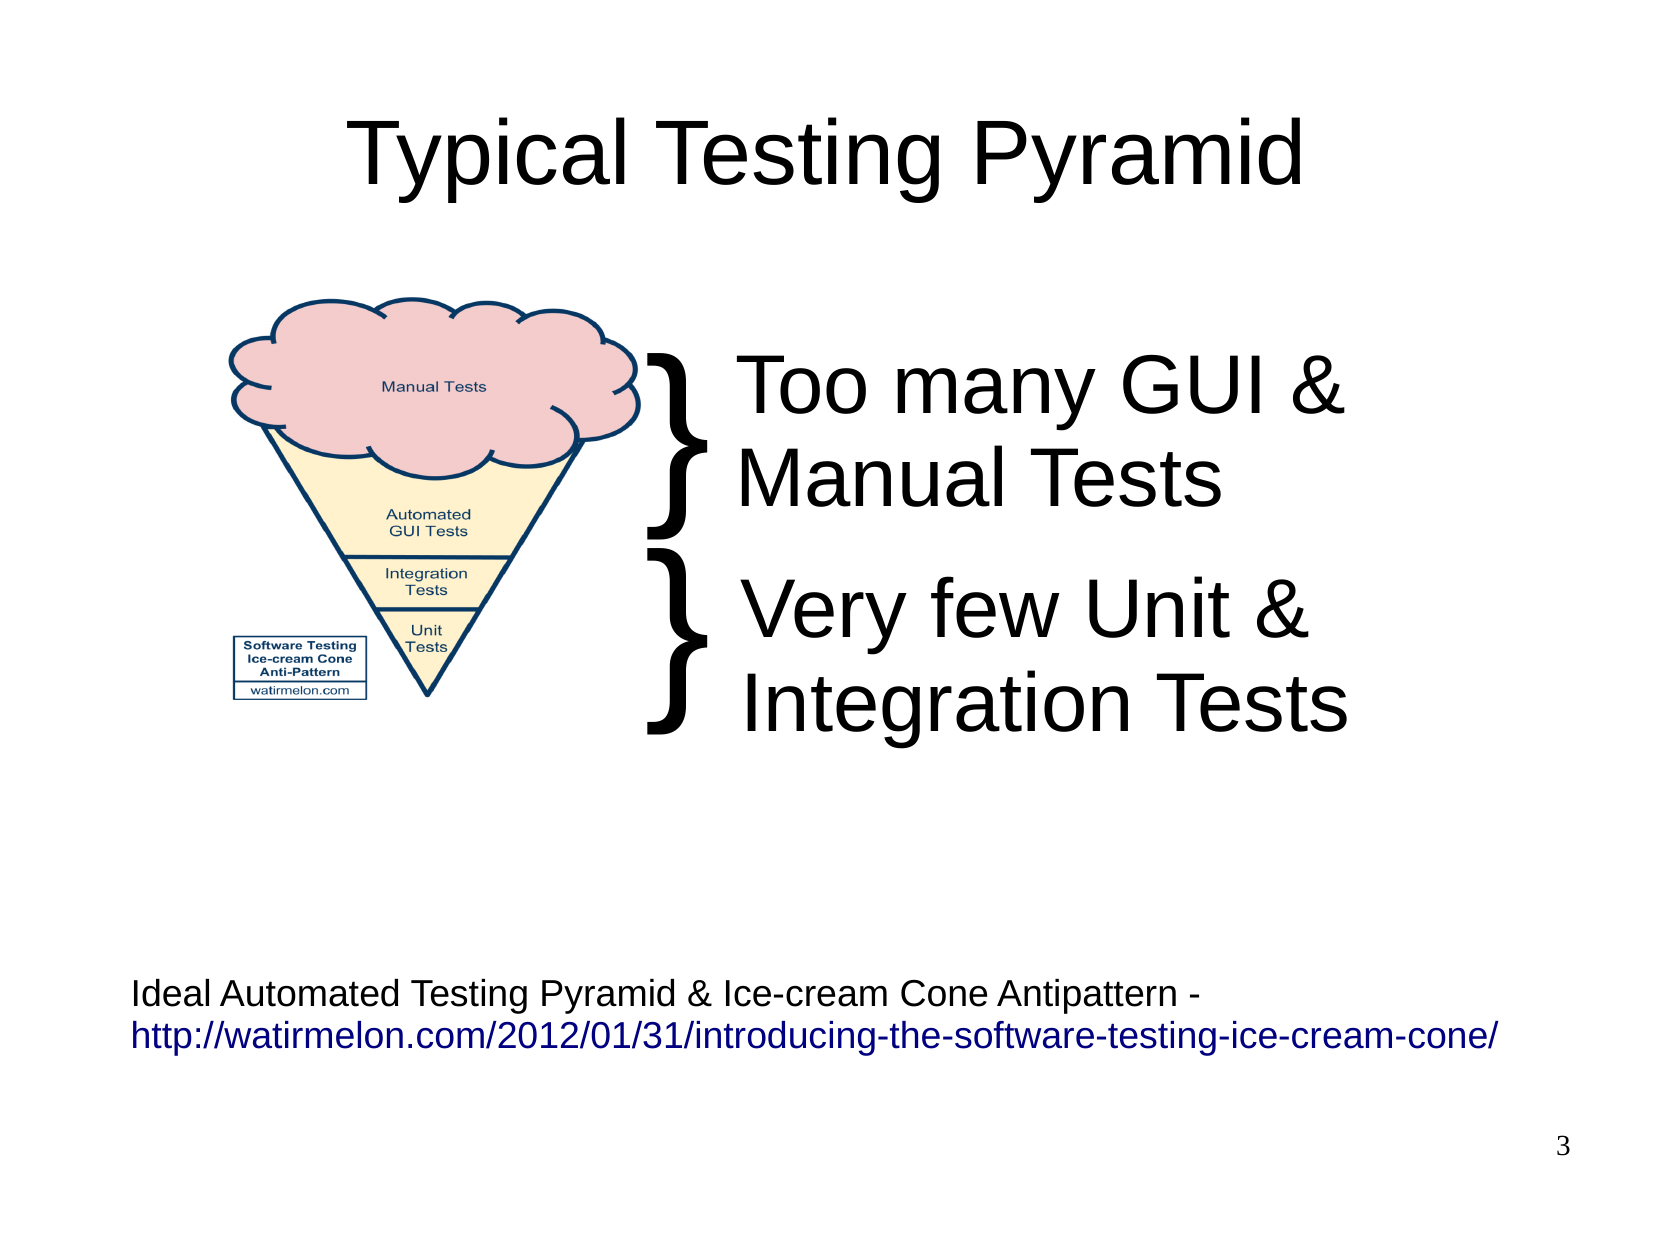

# Typical Testing Pyramid
}
Too many GUI & Manual Tests
}
Very few Unit &
Integration Tests
Ideal Automated Testing Pyramid & Ice-cream Cone Antipattern - http://watirmelon.com/2012/01/31/introducing-the-software-testing-ice-cream-cone/
3